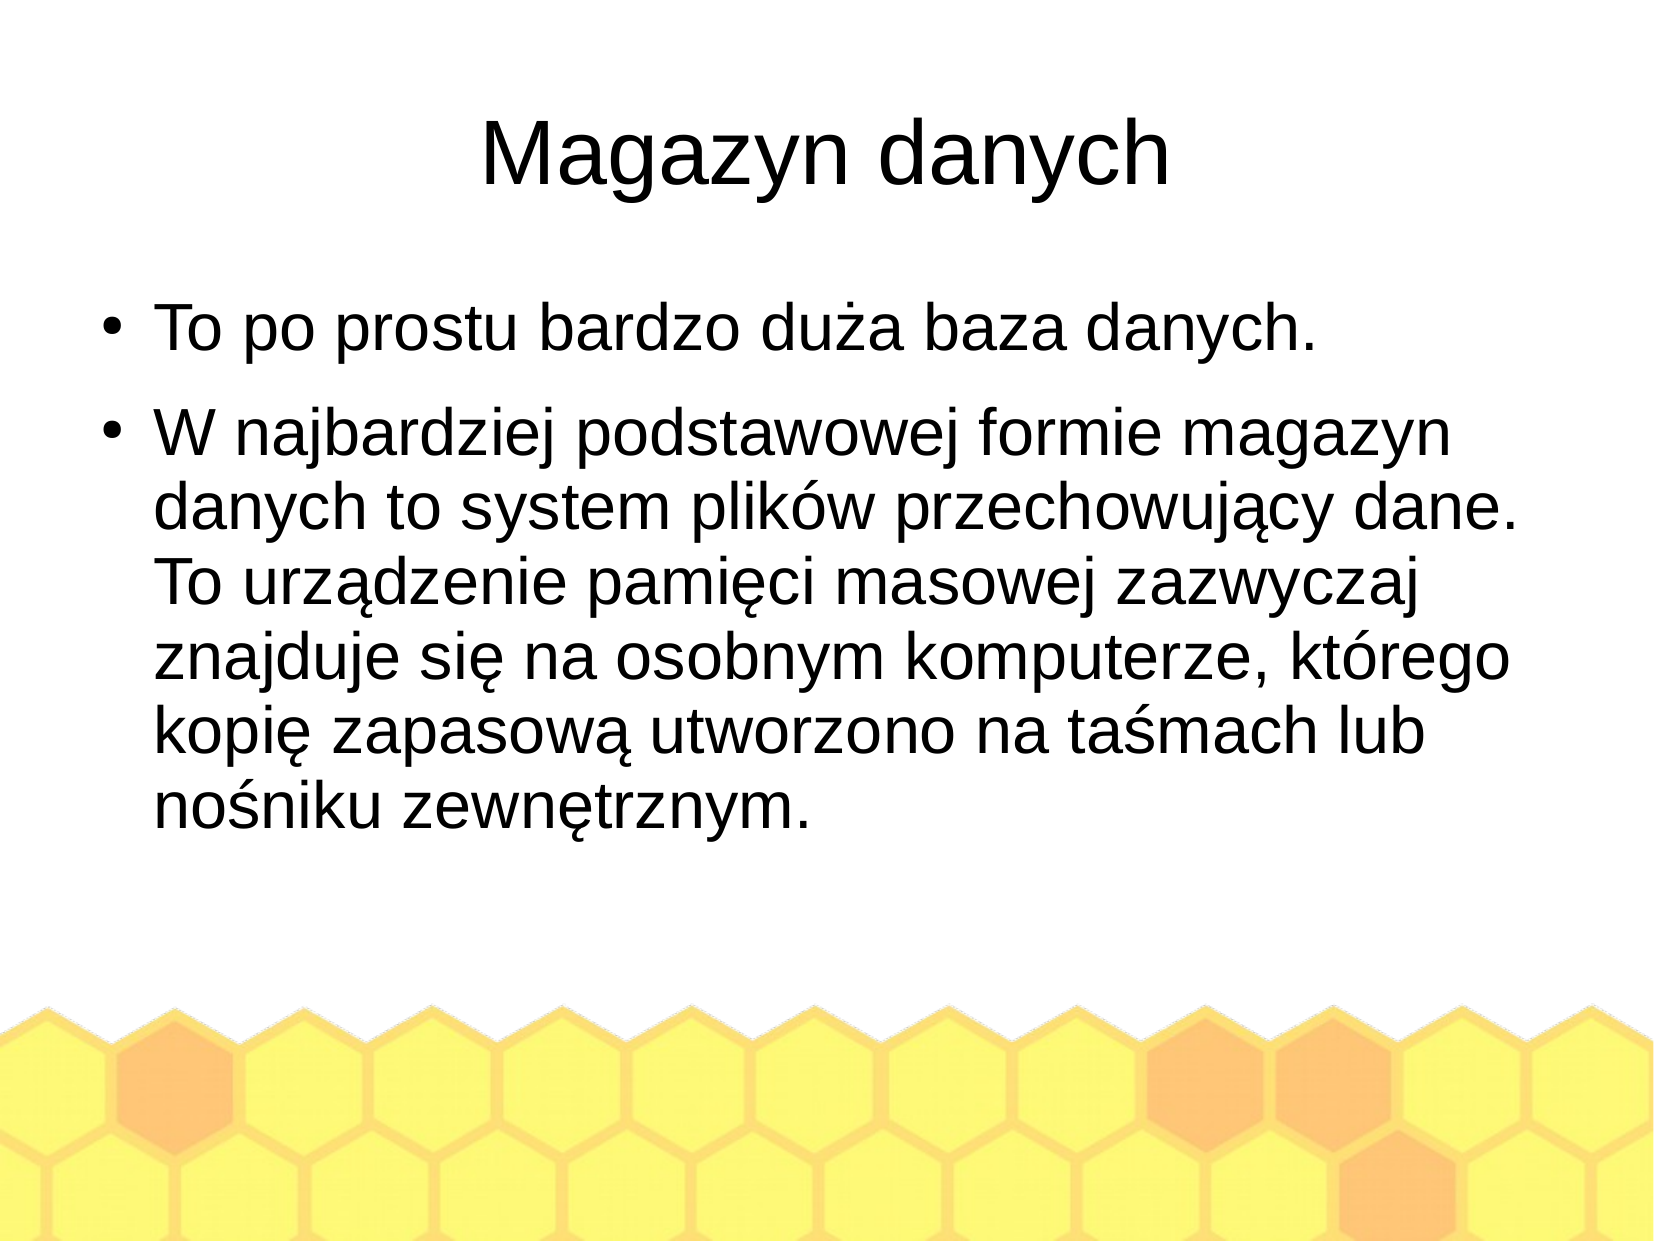

# Magazyn danych
To po prostu bardzo duża baza danych.
W najbardziej podstawowej formie magazyn danych to system plików przechowujący dane. To urządzenie pamięci masowej zazwyczaj znajduje się na osobnym komputerze, którego kopię zapasową utworzono na taśmach lub nośniku zewnętrznym.